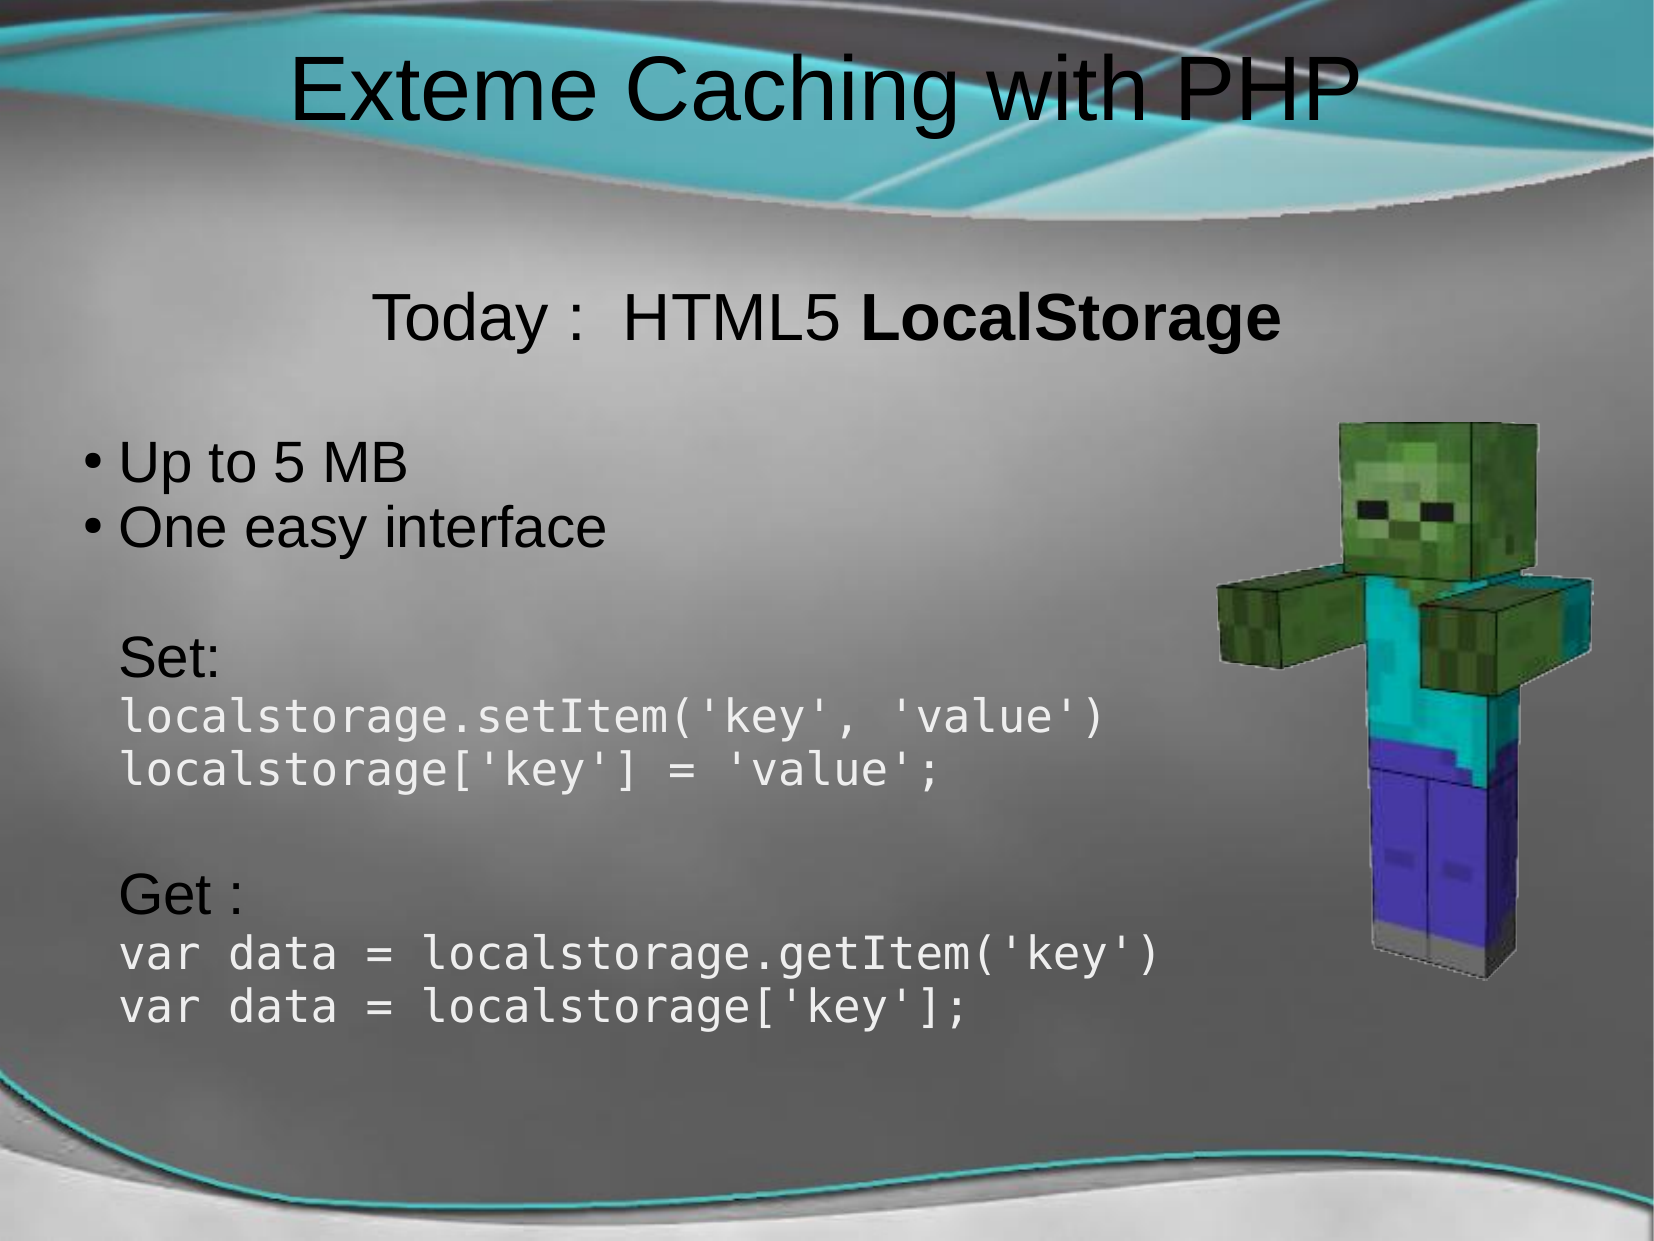

Exteme Caching with PHP
# Today : HTML5 LocalStorage
Up to 5 MB
One easy interface
Set:
localstorage.setItem('key', 'value')
localstorage['key'] = 'value';
Get :
var data = localstorage.getItem('key')
var data = localstorage['key'];